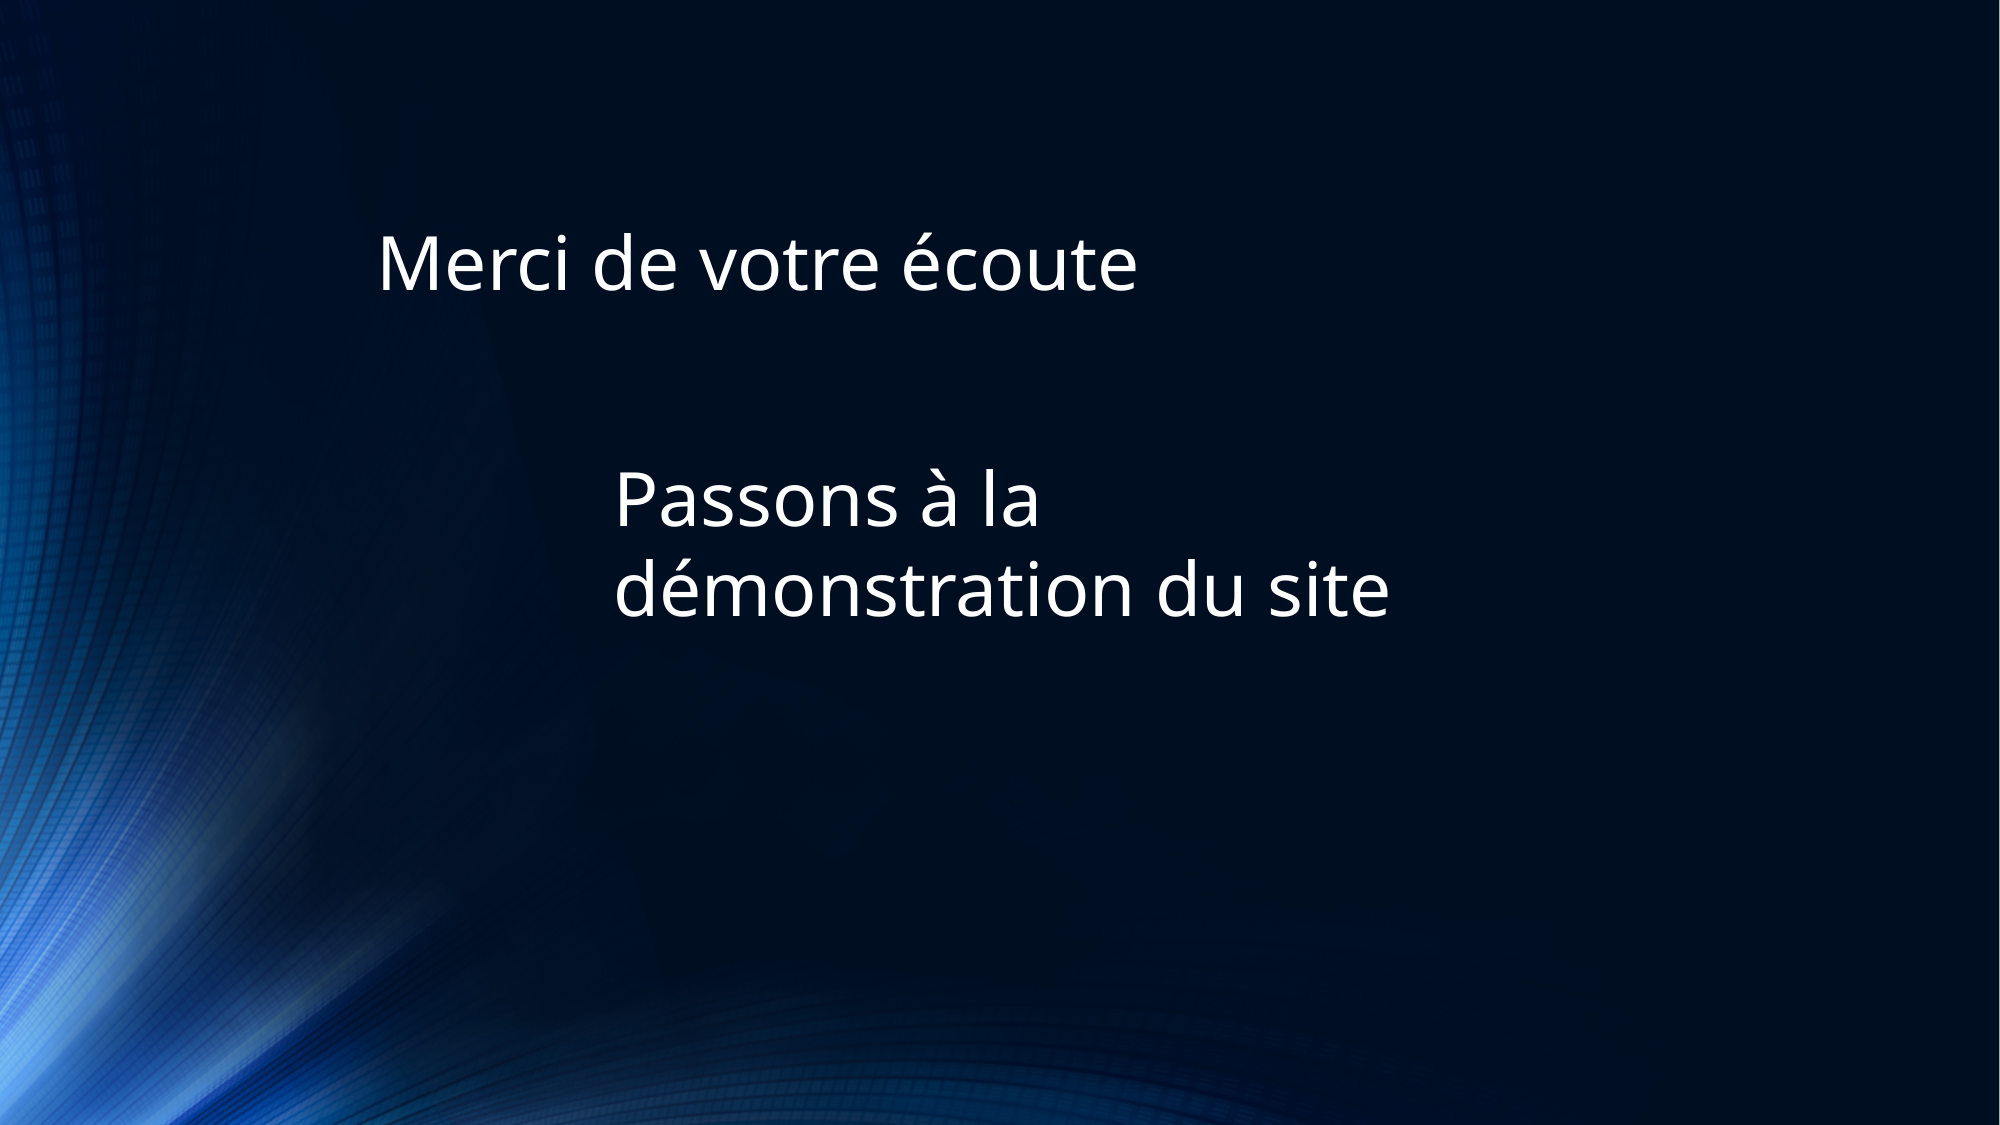

Merci de votre écoute
Passons à la démonstration du site